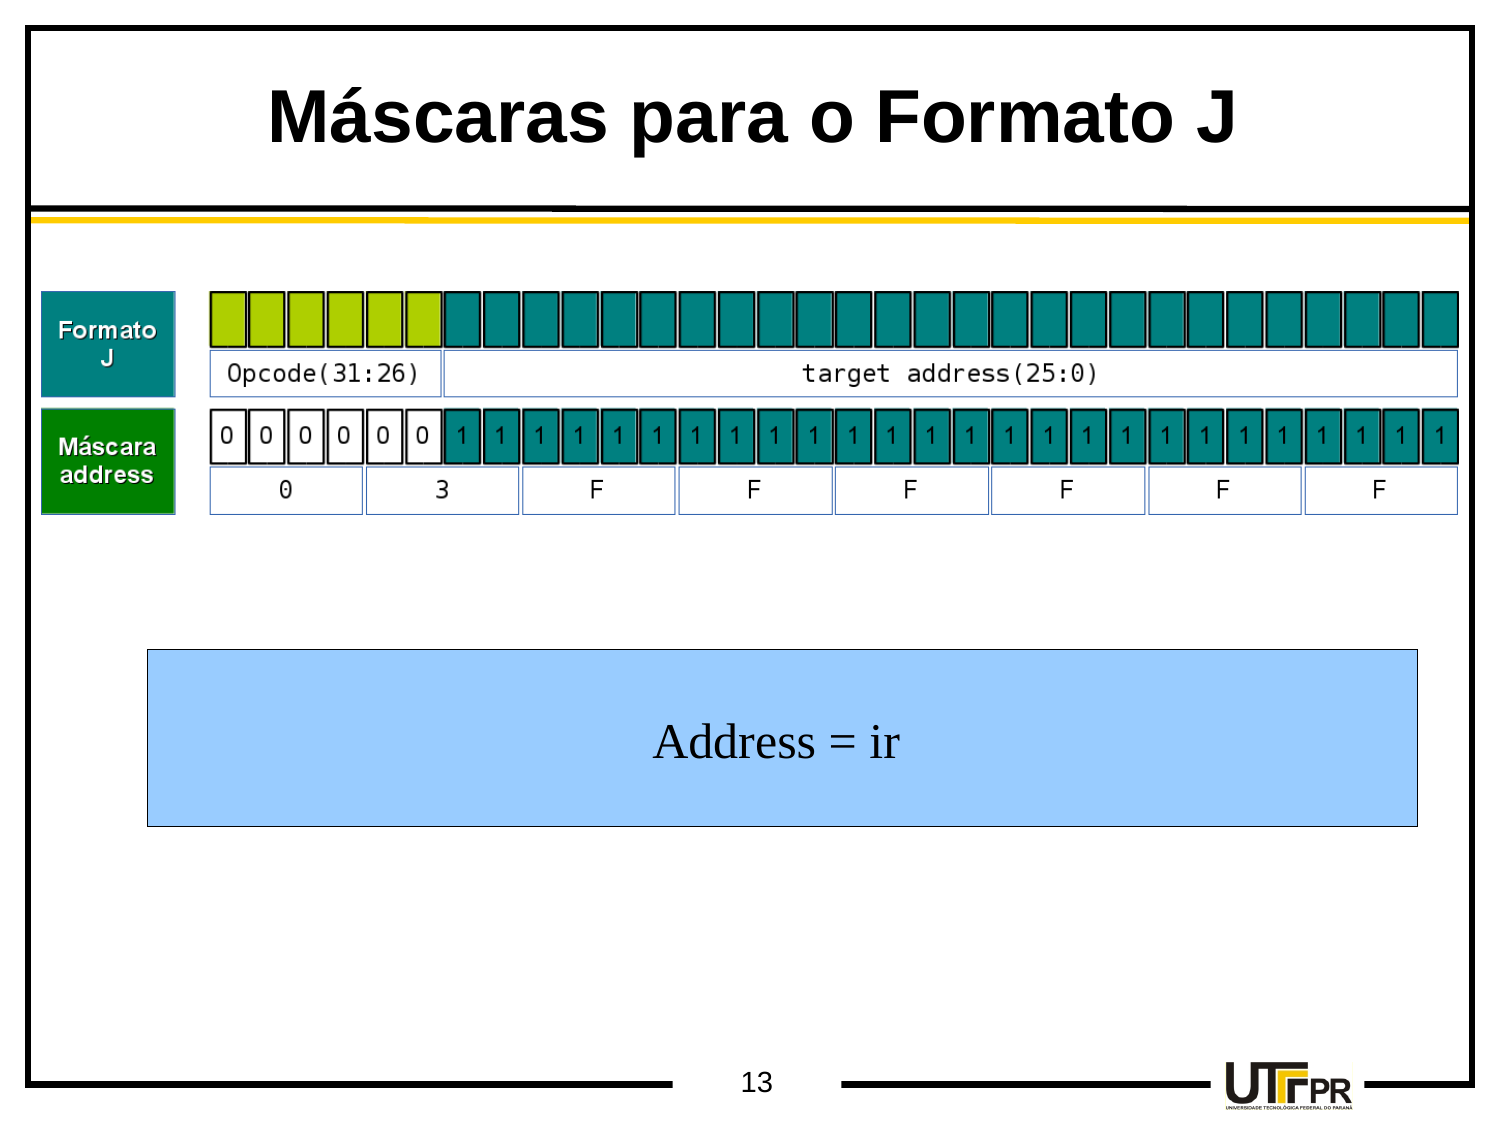

# Máscaras para o Formato J
Address = ir